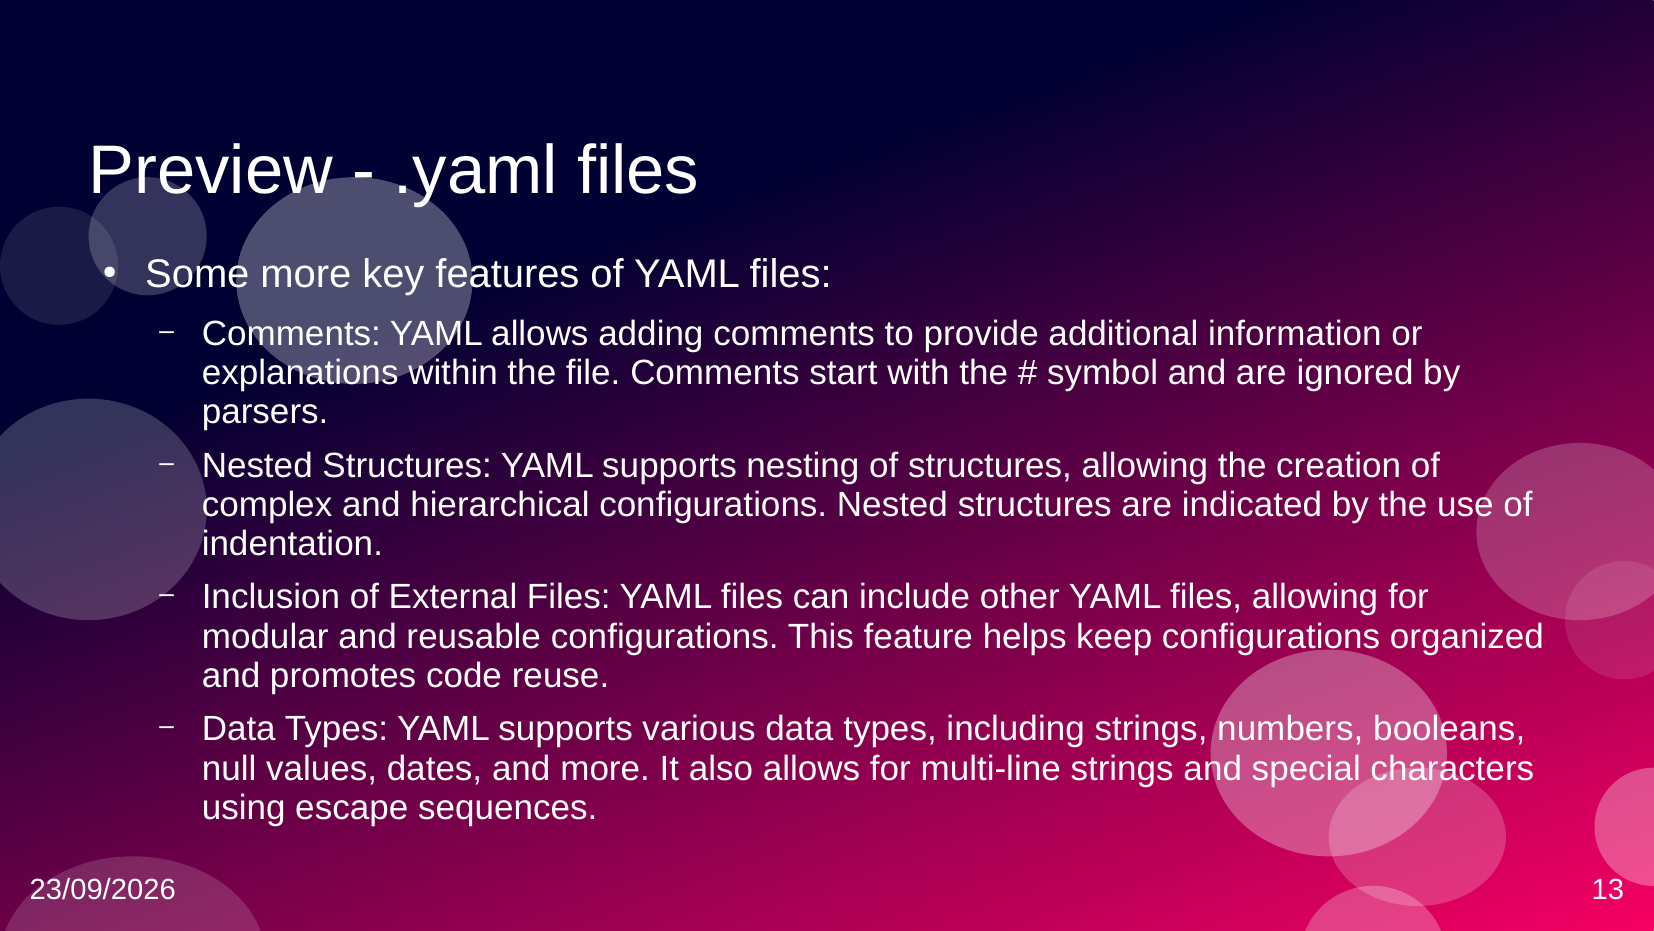

# Preview - .yaml files
Some more key features of YAML files:
Comments: YAML allows adding comments to provide additional information or explanations within the file. Comments start with the # symbol and are ignored by parsers.
Nested Structures: YAML supports nesting of structures, allowing the creation of complex and hierarchical configurations. Nested structures are indicated by the use of indentation.
Inclusion of External Files: YAML files can include other YAML files, allowing for modular and reusable configurations. This feature helps keep configurations organized and promotes code reuse.
Data Types: YAML supports various data types, including strings, numbers, booleans, null values, dates, and more. It also allows for multi-line strings and special characters using escape sequences.
13